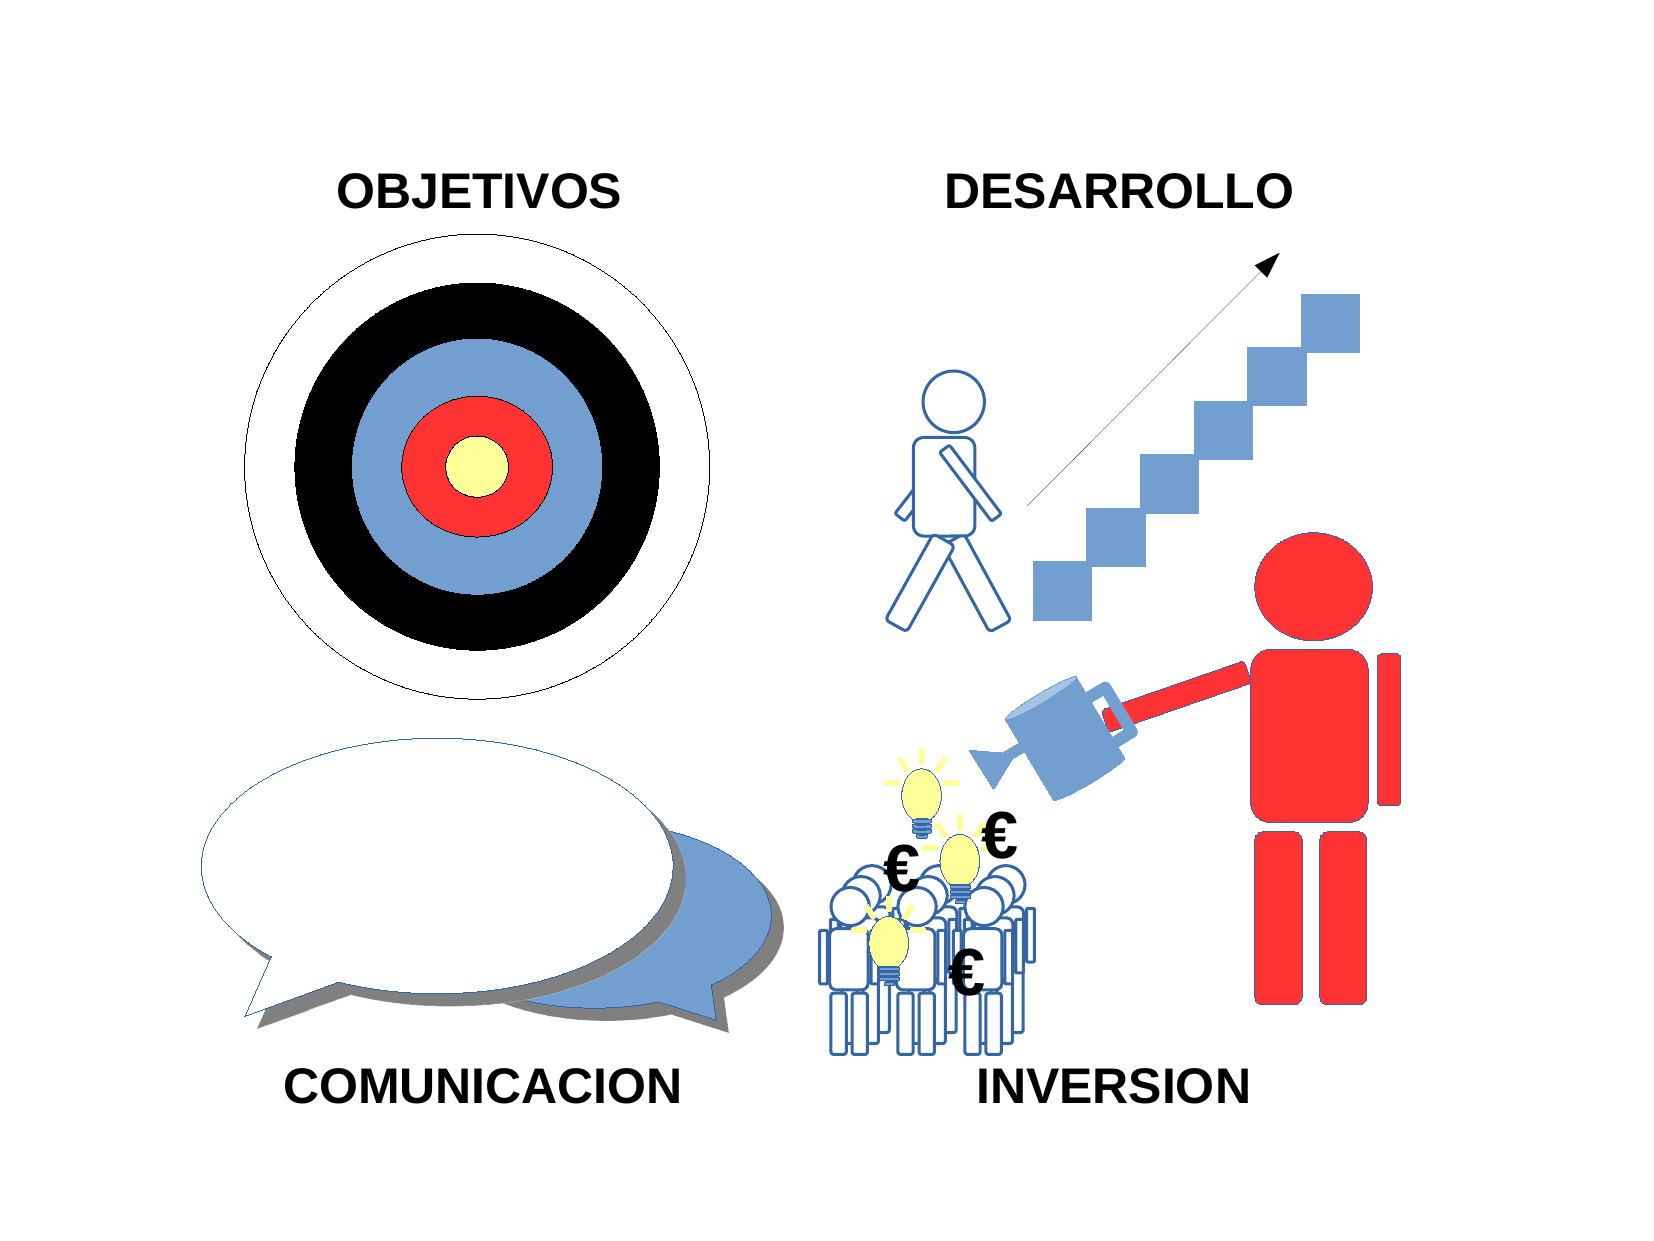

OBJETIVOS
DESARROLLO
€
€
€
COMUNICACION
INVERSION